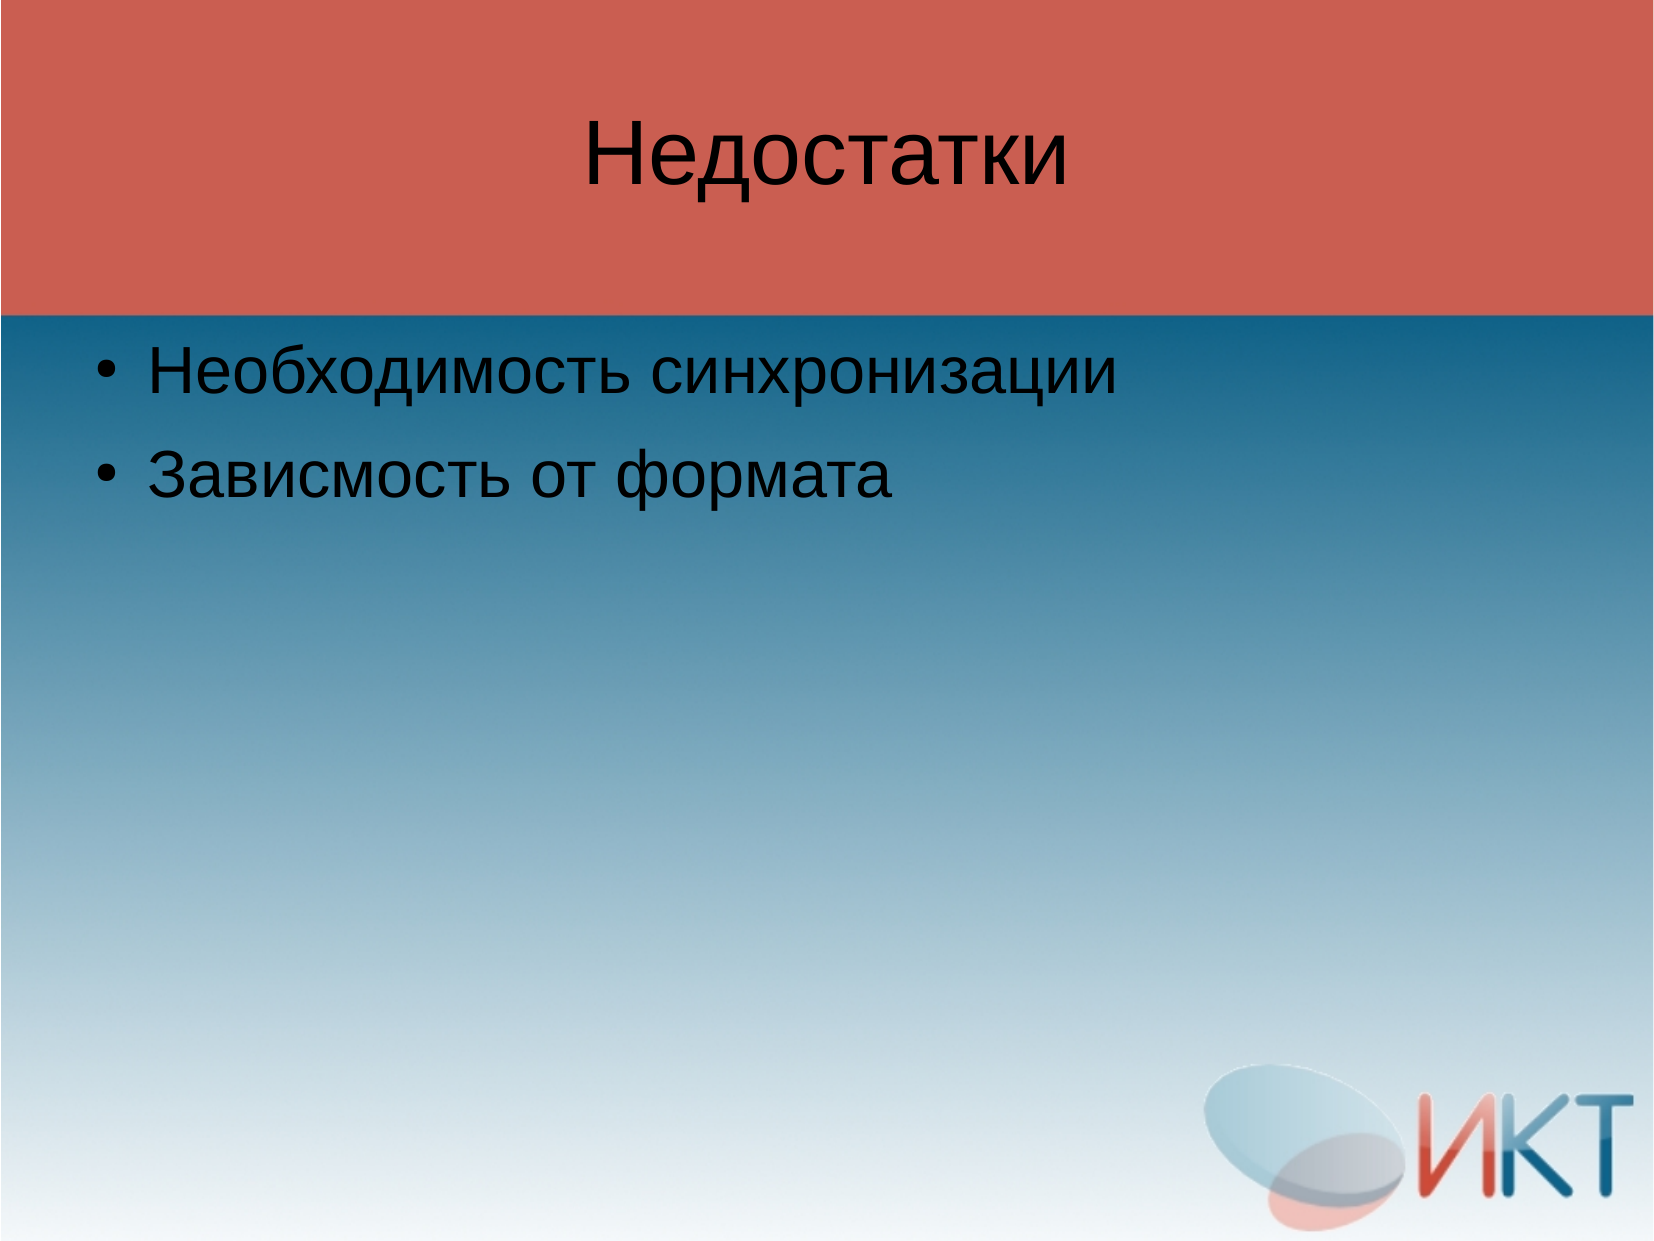

# Недостатки
Необходимость синхронизации
Зависмость от формата